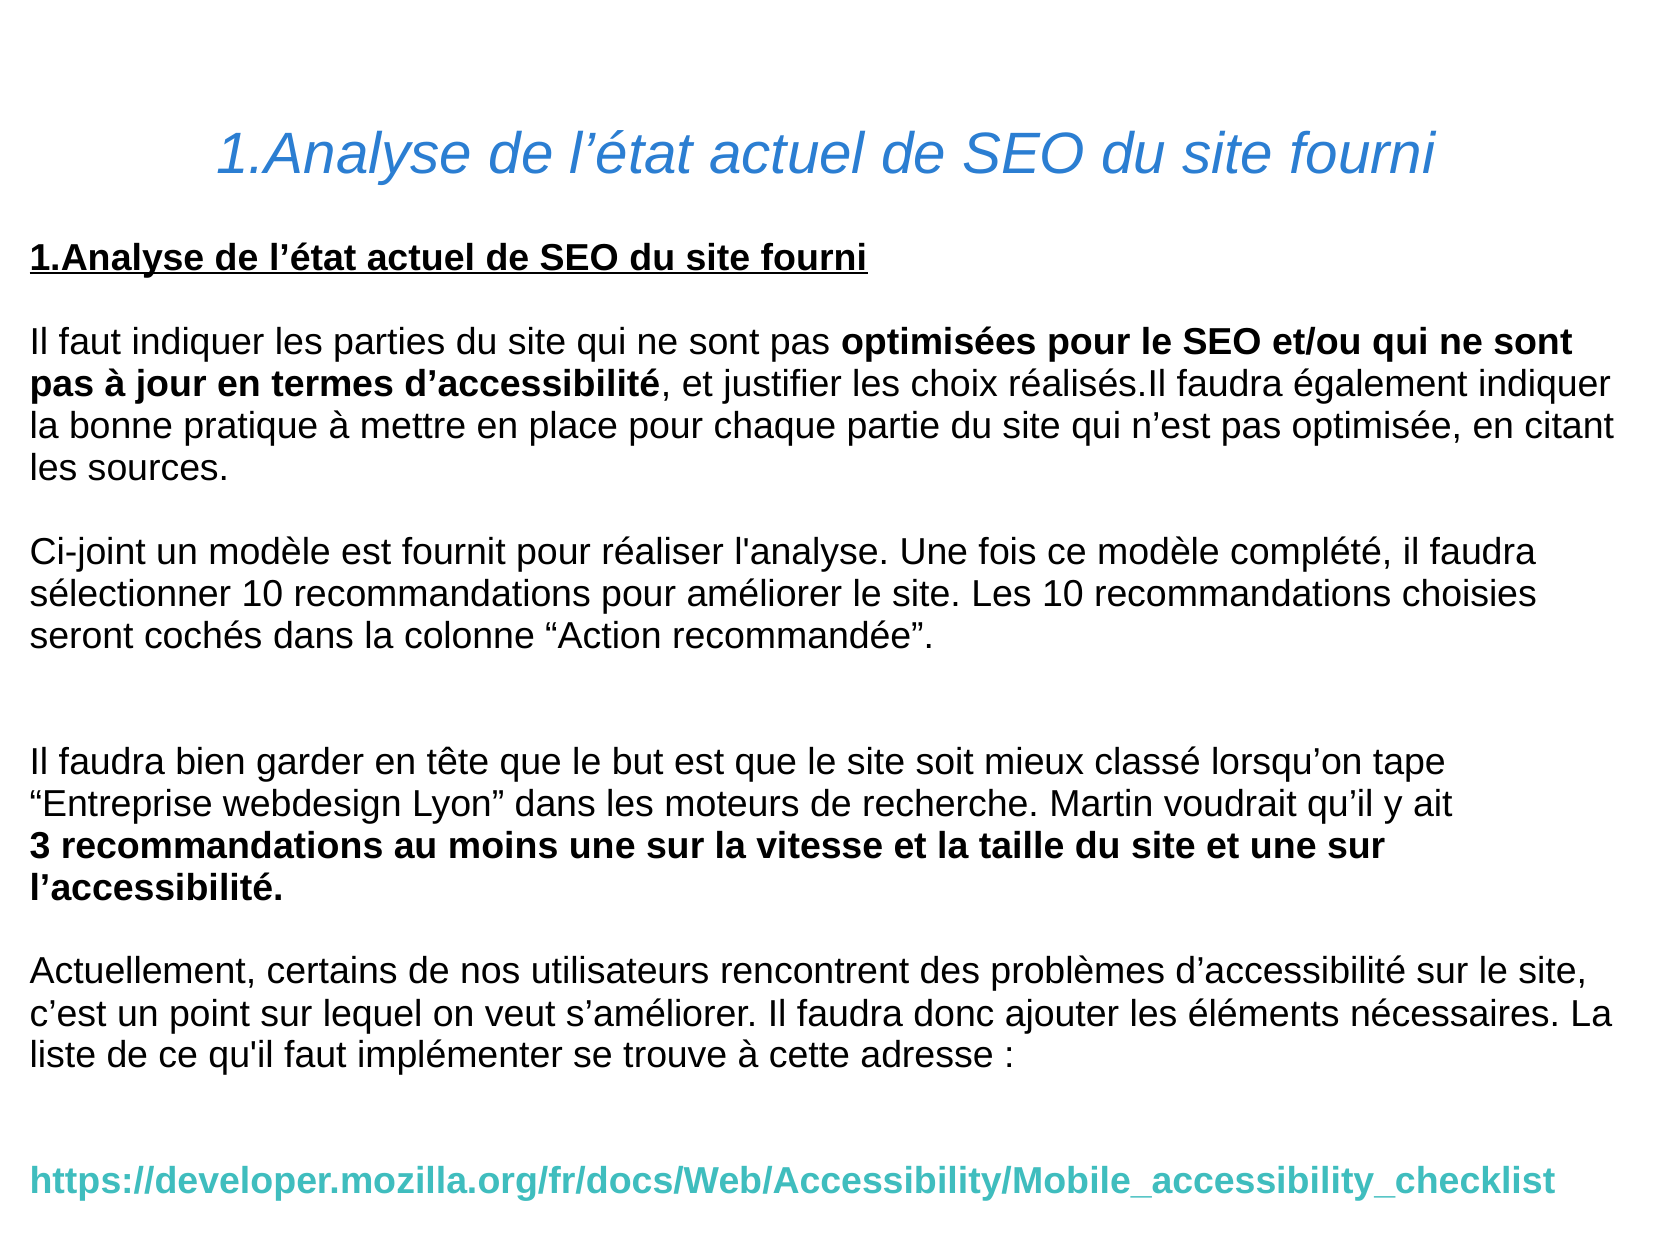

# 1.Analyse de l’état actuel de SEO du site fourni
1.Analyse de l’état actuel de SEO du site fourni
Il faut indiquer les parties du site qui ne sont pas optimisées pour le SEO et/ou qui ne sont pas à jour en termes d’accessibilité, et justifier les choix réalisés.Il faudra également indiquer la bonne pratique à mettre en place pour chaque partie du site qui n’est pas optimisée, en citant les sources.
Ci-joint un modèle est fournit pour réaliser l'analyse. Une fois ce modèle complété, il faudra sélectionner 10 recommandations pour améliorer le site. Les 10 recommandations choisies seront cochés dans la colonne “Action recommandée”.
Il faudra bien garder en tête que le but est que le site soit mieux classé lorsqu’on tape “Entreprise webdesign Lyon” dans les moteurs de recherche. Martin voudrait qu’il y ait
3 recommandations au moins une sur la vitesse et la taille du site et une sur l’accessibilité.
Actuellement, certains de nos utilisateurs rencontrent des problèmes d’accessibilité sur le site, c’est un point sur lequel on veut s’améliorer. Il faudra donc ajouter les éléments nécessaires. La liste de ce qu'il faut implémenter se trouve à cette adresse :
https://developer.mozilla.org/fr/docs/Web/Accessibility/Mobile_accessibility_checklist